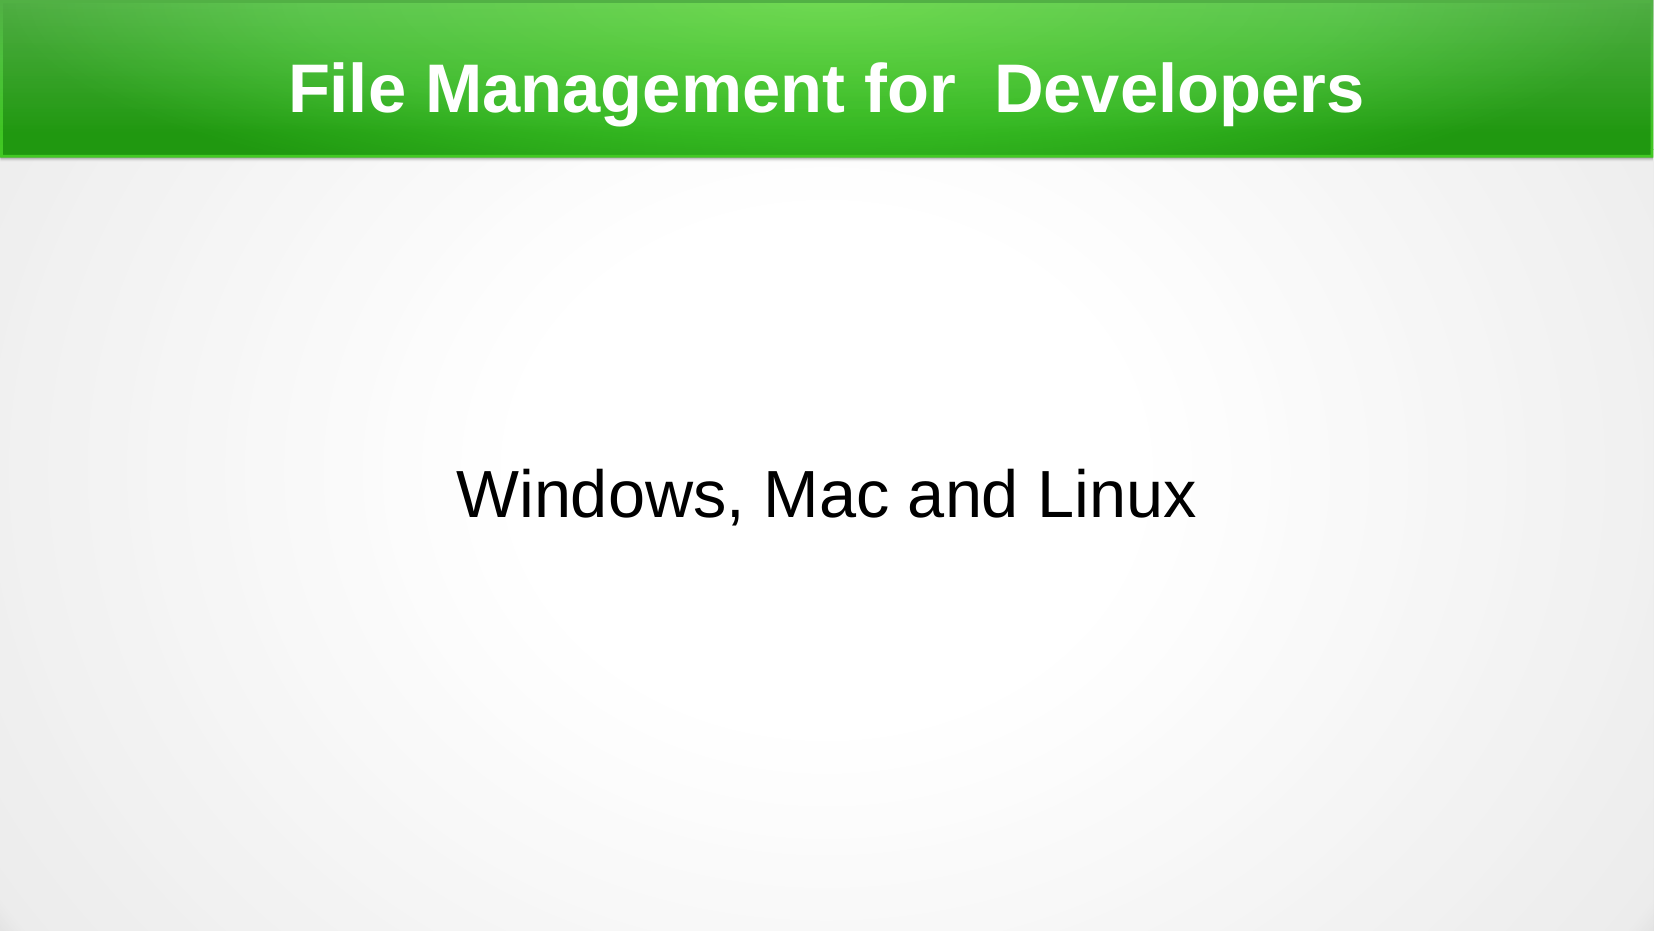

# File Management for Developers
Windows, Mac and Linux